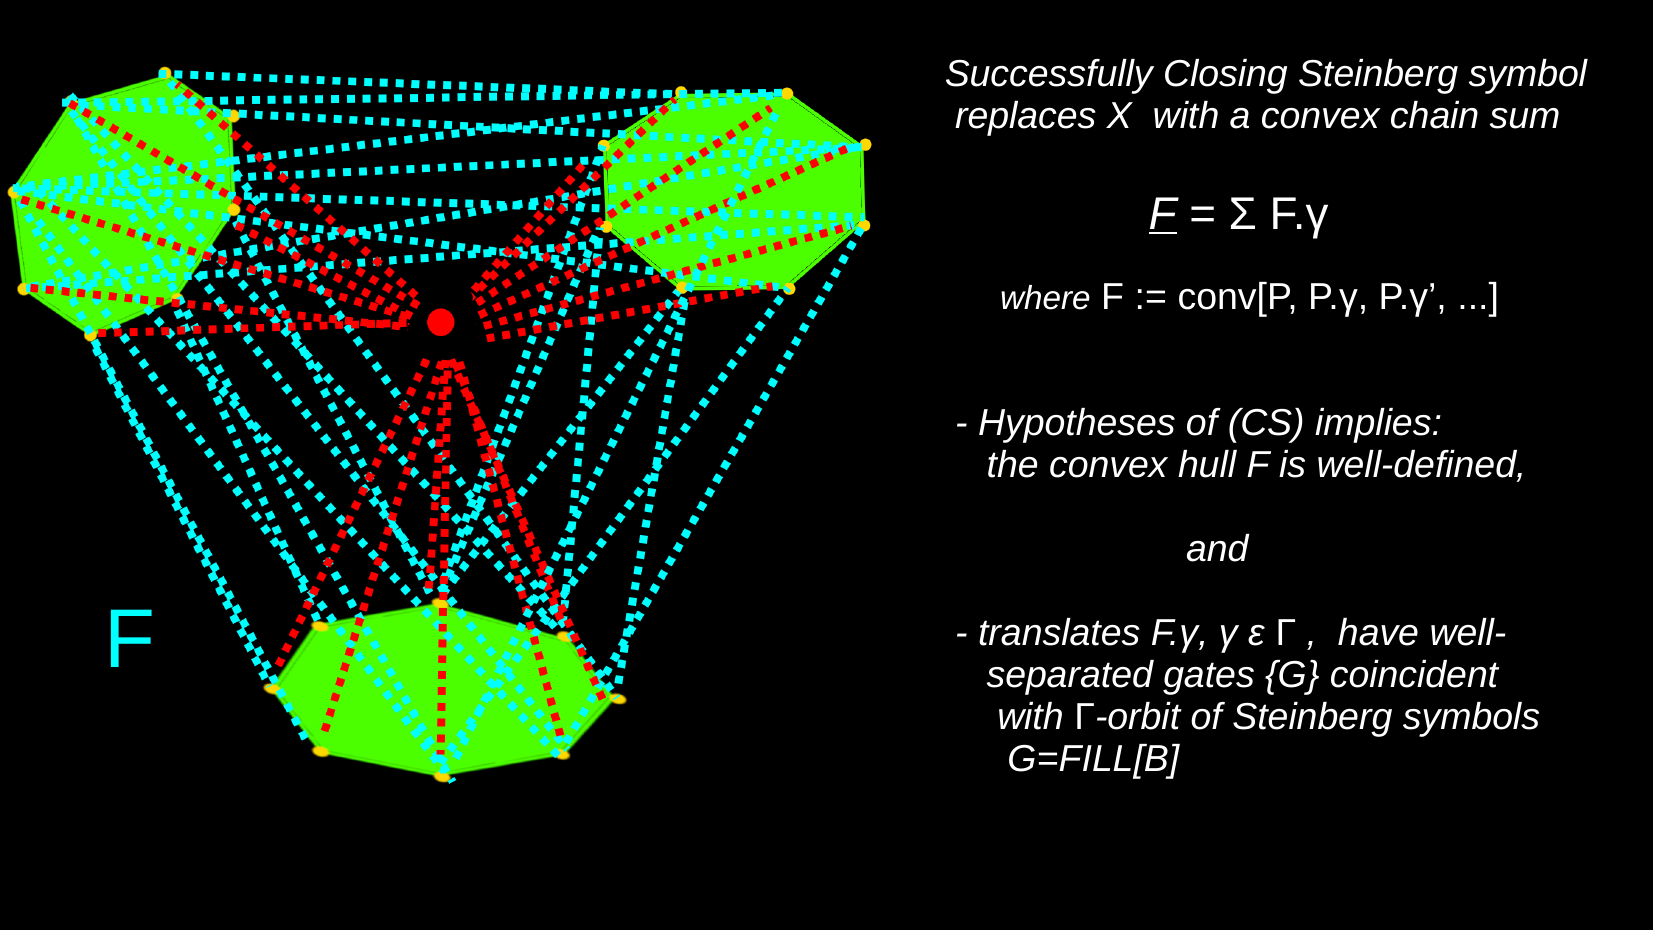

Successfully Closing Steinberg symbol replaces X with a convex chain sum
 F = Σ F.γ
 where F := conv[P, P.γ, P.γ’, ...]
 - Hypotheses of (CS) implies:
 the convex hull F is well-defined,
 and
 - translates F.γ, γ ε Γ , have well- separated gates {G} coincident
 with Γ-orbit of Steinberg symbols G=FILL[B]
F